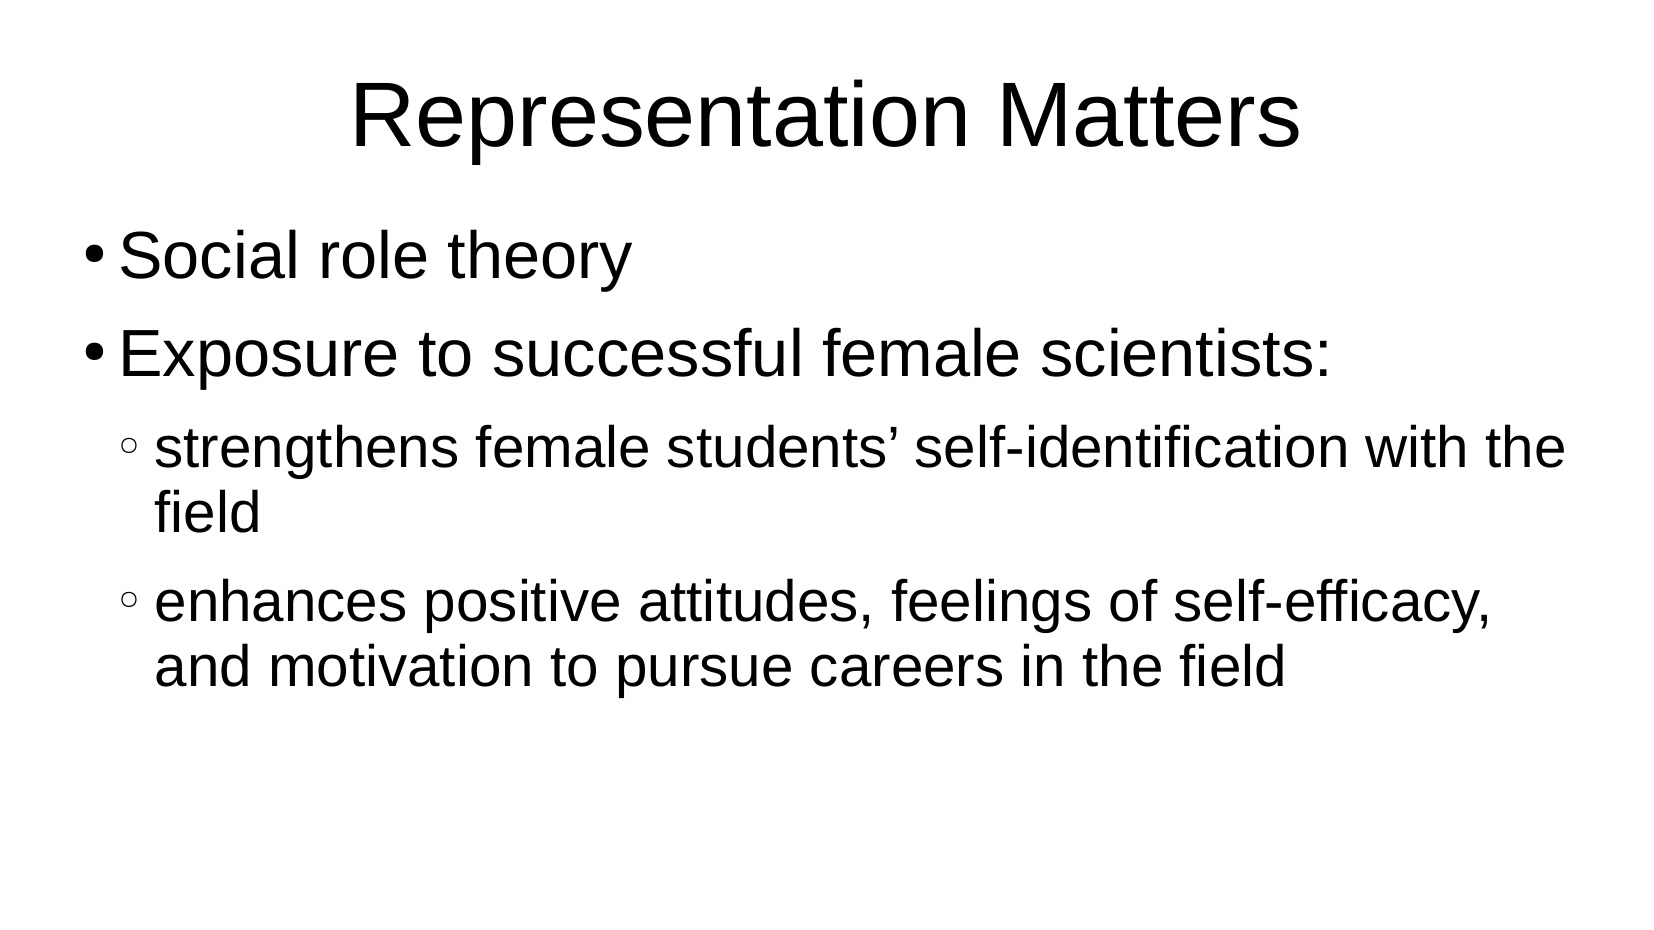

# Representation Matters
Social role theory
Exposure to successful female scientists:
strengthens female students’ self-identification with the field
enhances positive attitudes, feelings of self-efficacy, and motivation to pursue careers in the field